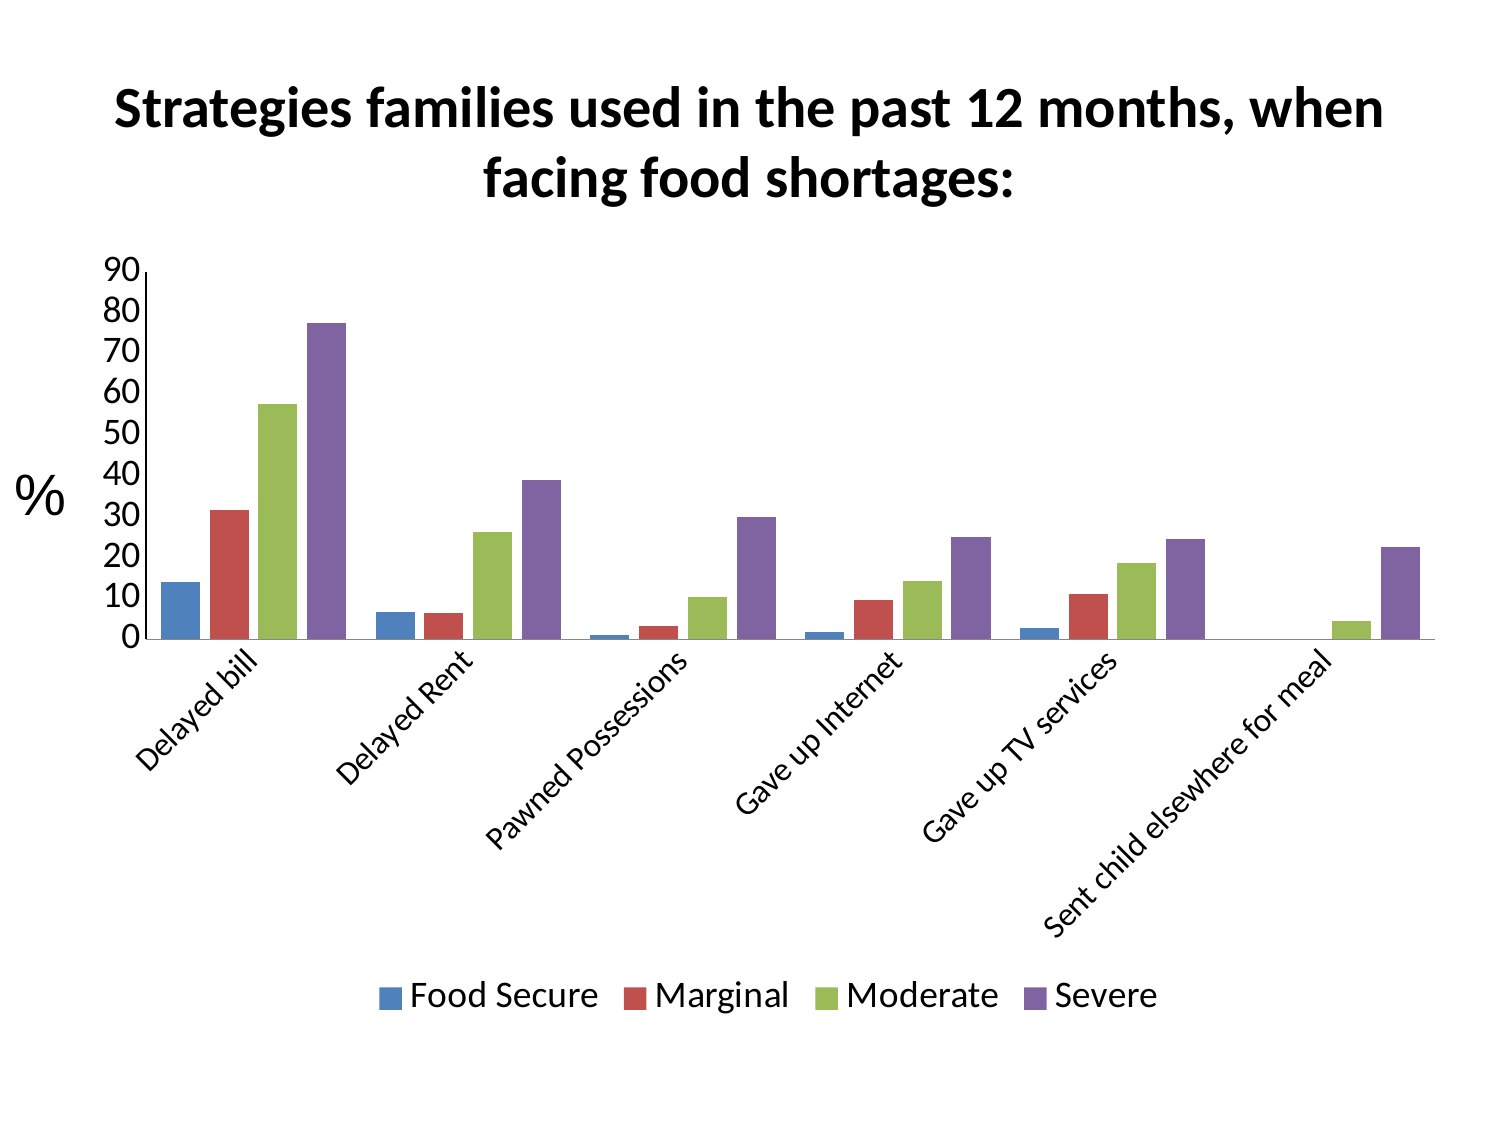

# Strategies families used in the past 12 months, when facing food shortages:
### Chart
| Category | Food Secure | Marginal | Moderate | Severe |
|---|---|---|---|---|
| Delayed bill | 14.15 | 31.75 | 57.69 | 77.61 |
| Delayed Rent | 6.6 | 6.45 | 26.37 | 39.1 |
| Pawned Possessions | 0.94 | 3.17 | 10.44 | 29.85 |
| Gave up Internet | 1.89 | 9.52 | 14.4 | 25.1 |
| Gave up TV services | 2.83 | 11.11 | 18.68 | 24.63 |
| Sent child elsewhere for meal | 0.0 | 0.0 | 4.42 | 22.56 |%